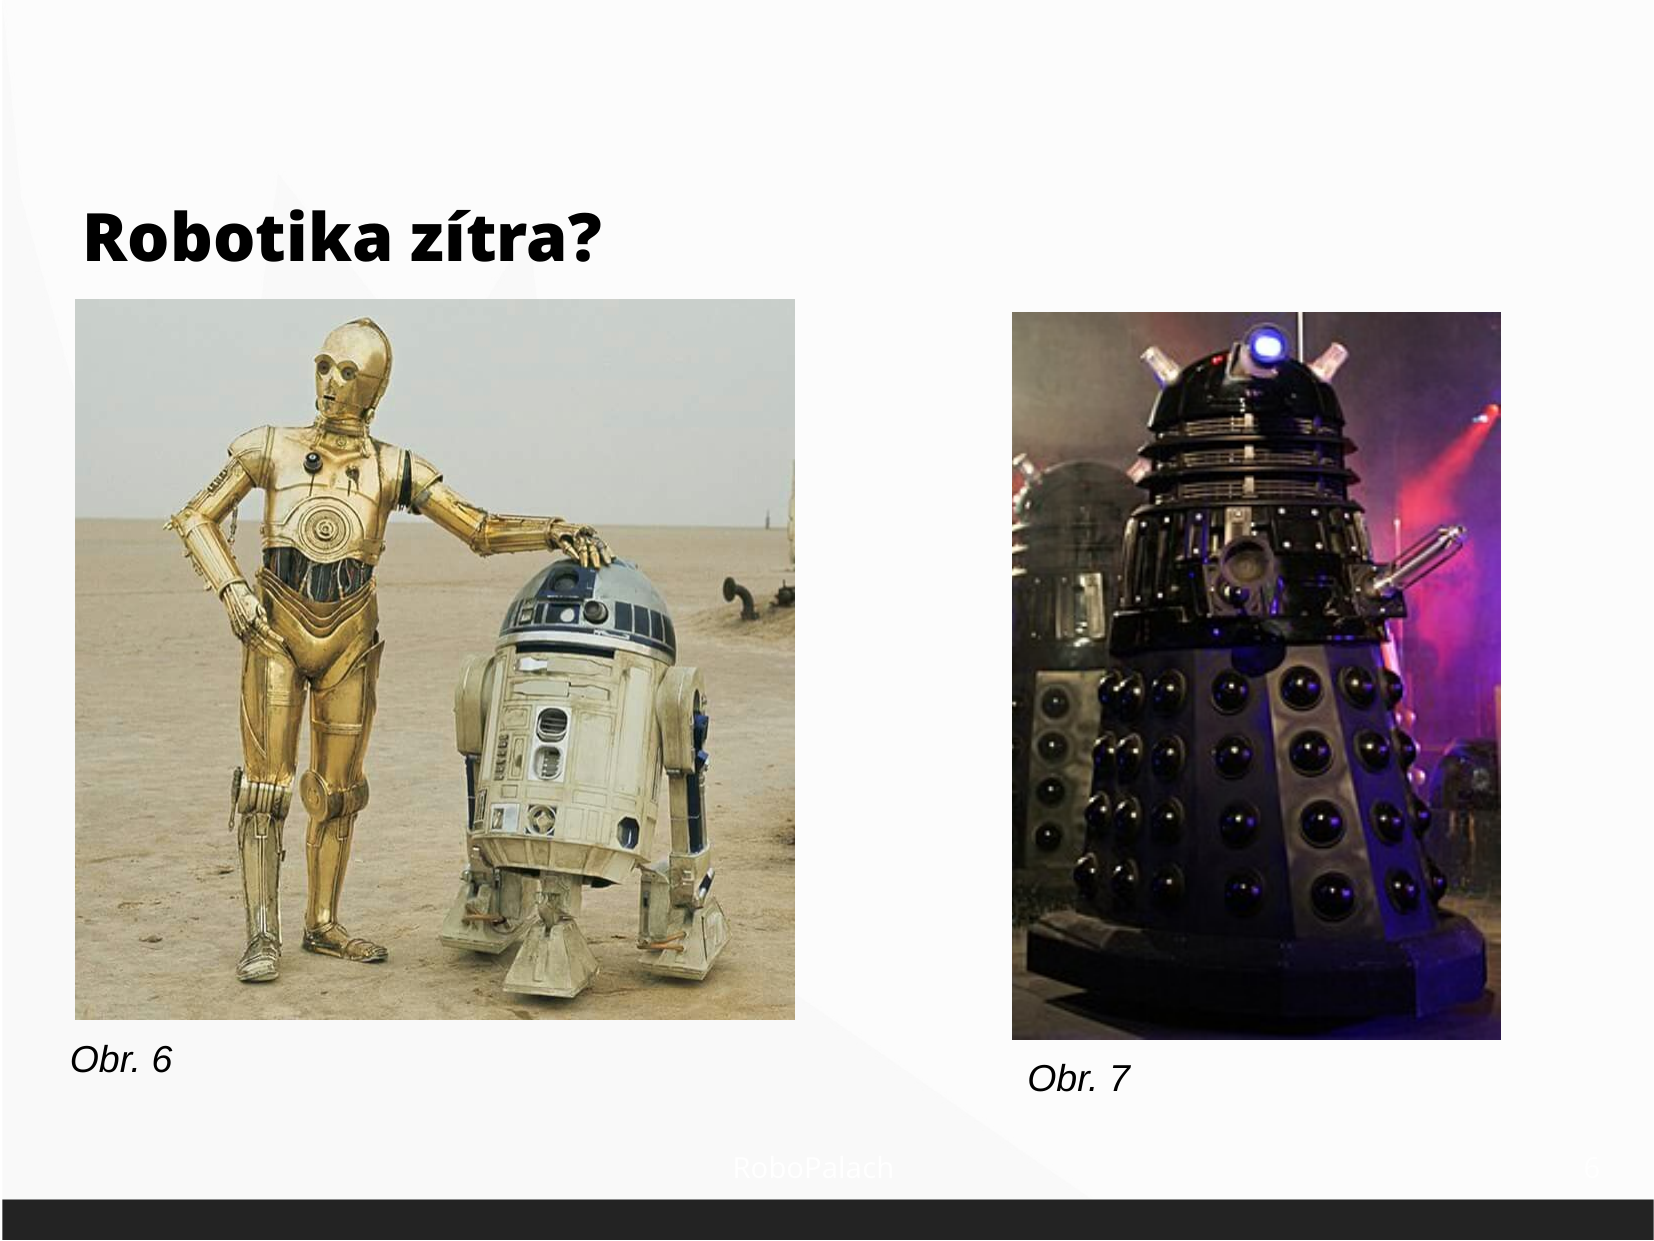

# Robotika zítra?
Obr. 6
Obr. 7
RoboPalach
6